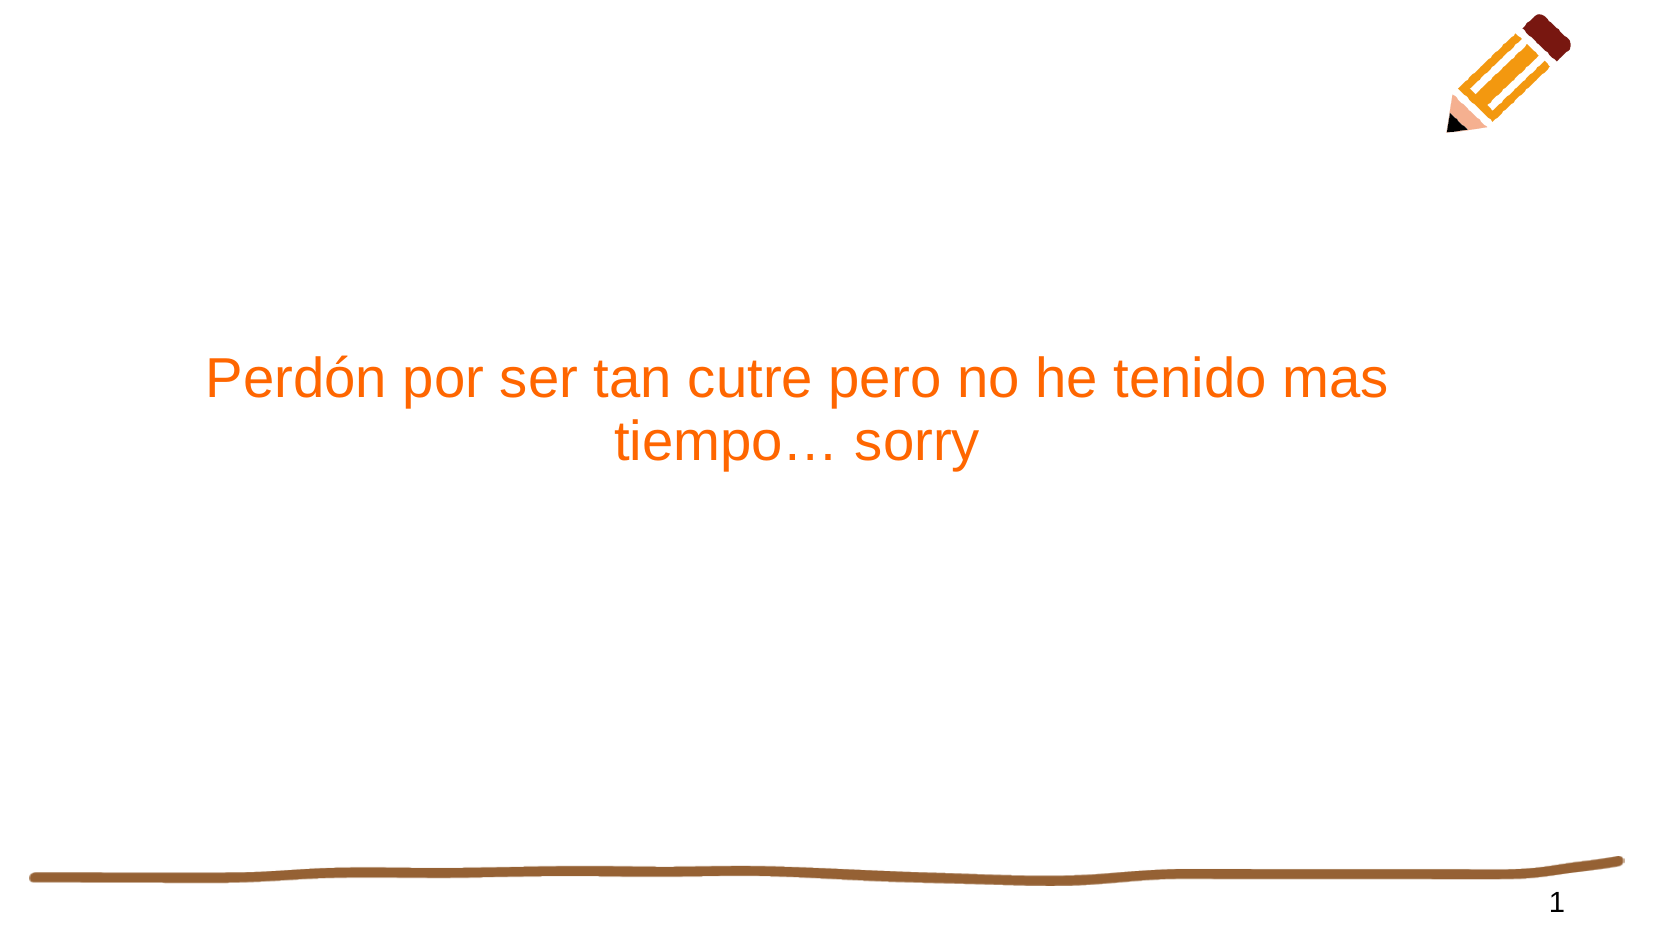

# Perdón por ser tan cutre pero no he tenido mas tiempo… sorry
1